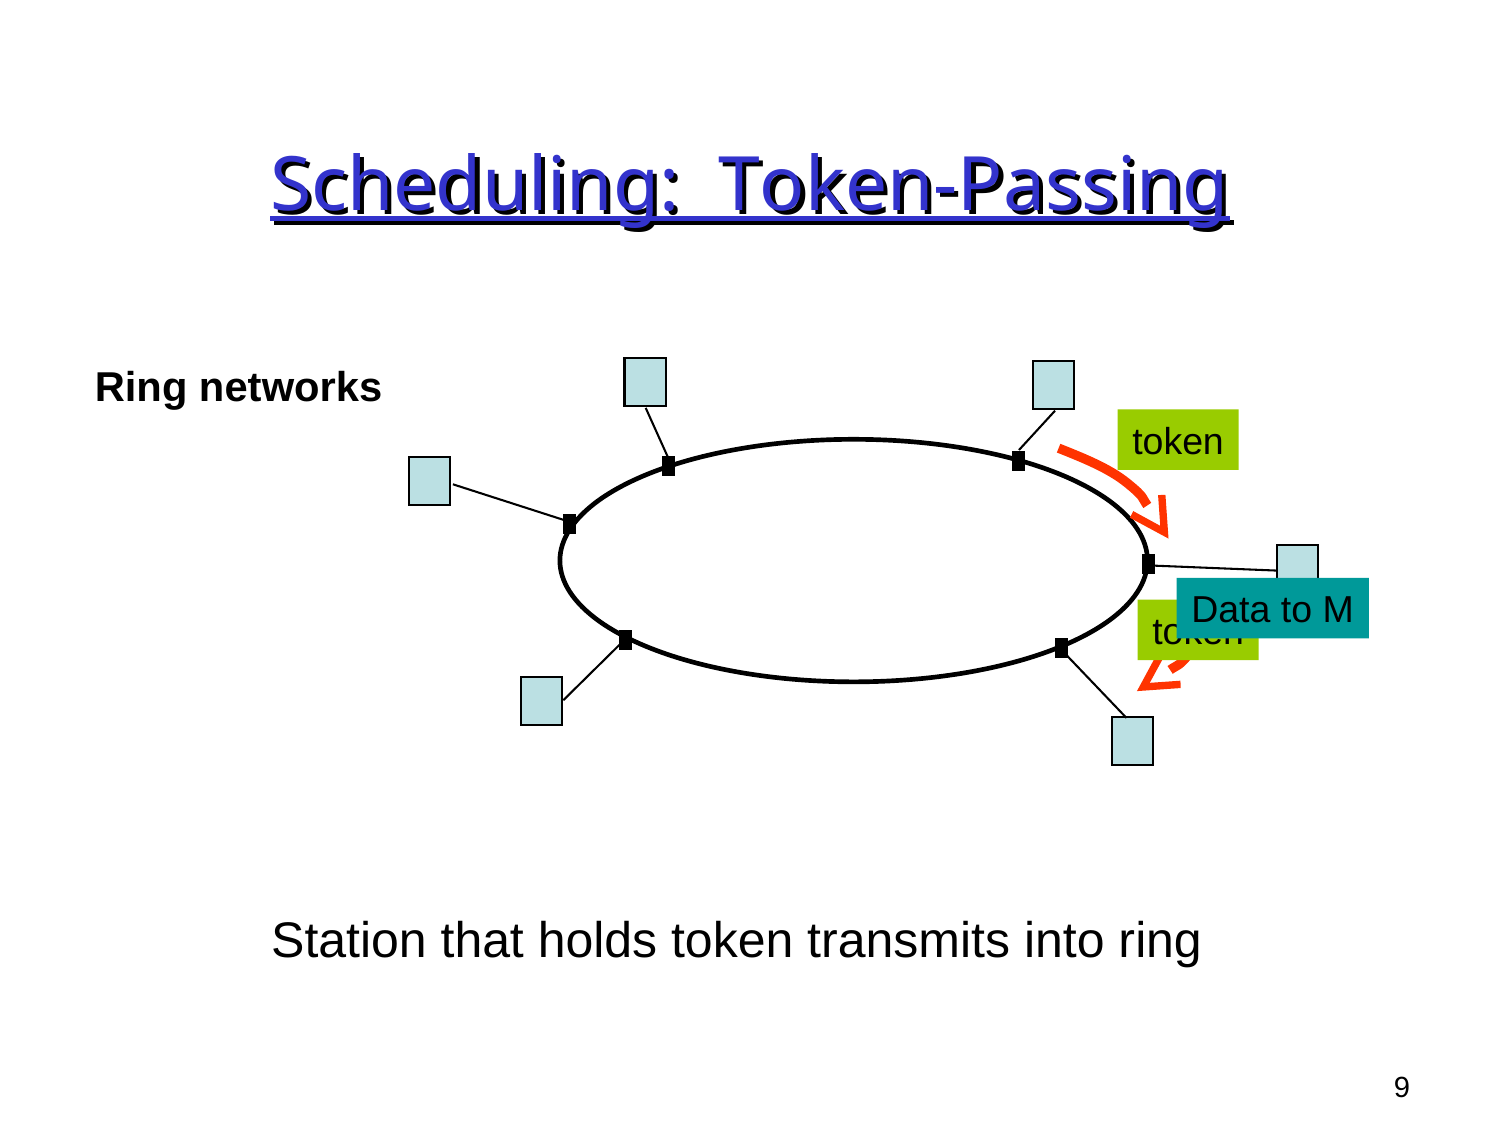

# Scheduling: Token-Passing
 Ring networks
token
Data to M
token
Station that holds token transmits into ring
9